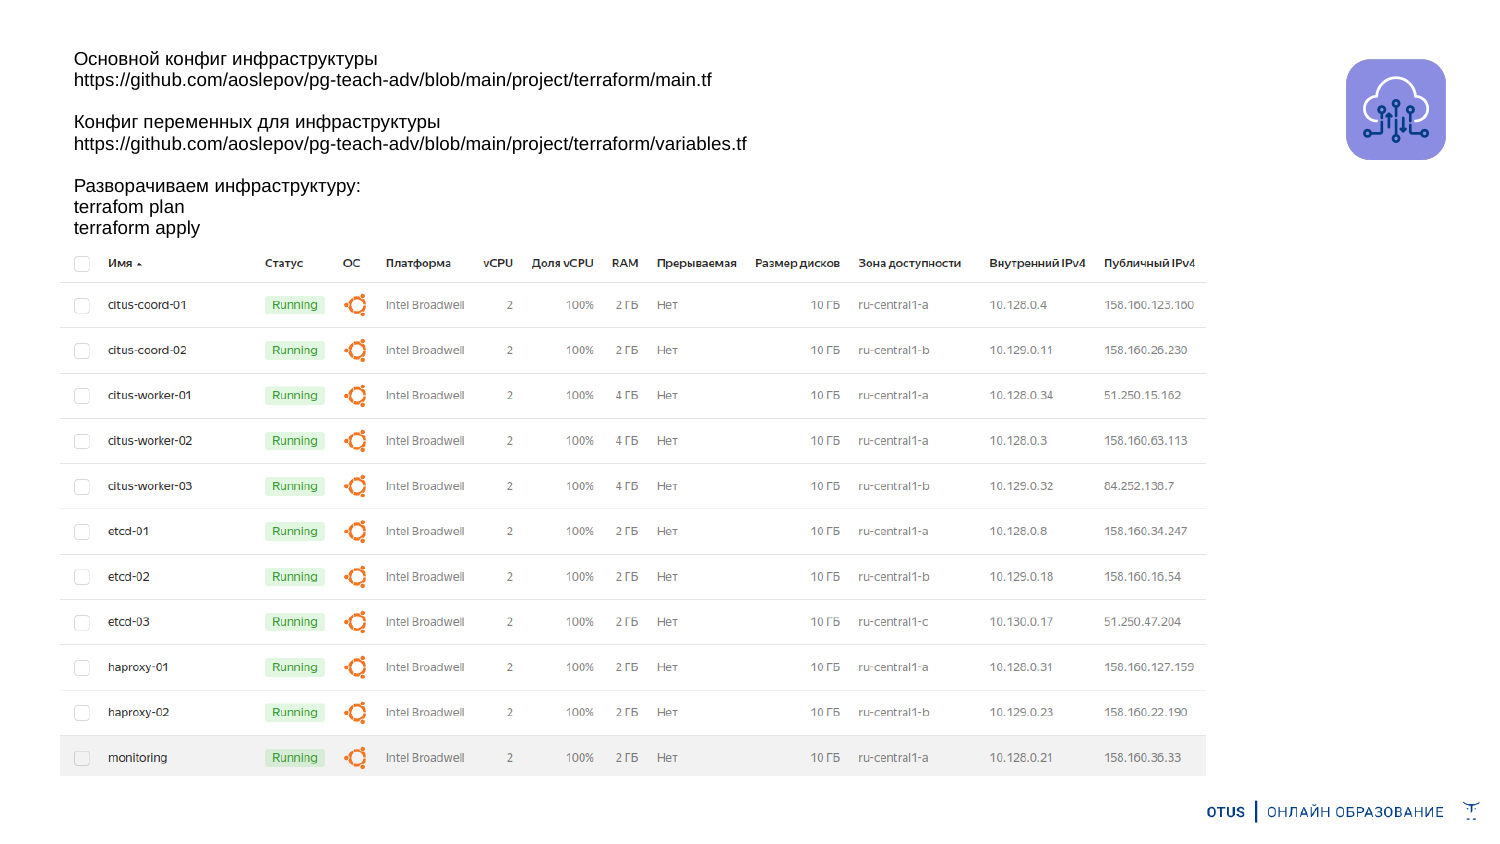

Основной конфиг инфраструктуры
https://github.com/aoslepov/pg-teach-adv/blob/main/project/terraform/main.tf
Конфиг переменных для инфраструктуры
https://github.com/aoslepov/pg-teach-adv/blob/main/project/terraform/variables.tf
Разворачиваем инфраструктуру:
terrafom plan
terraform apply